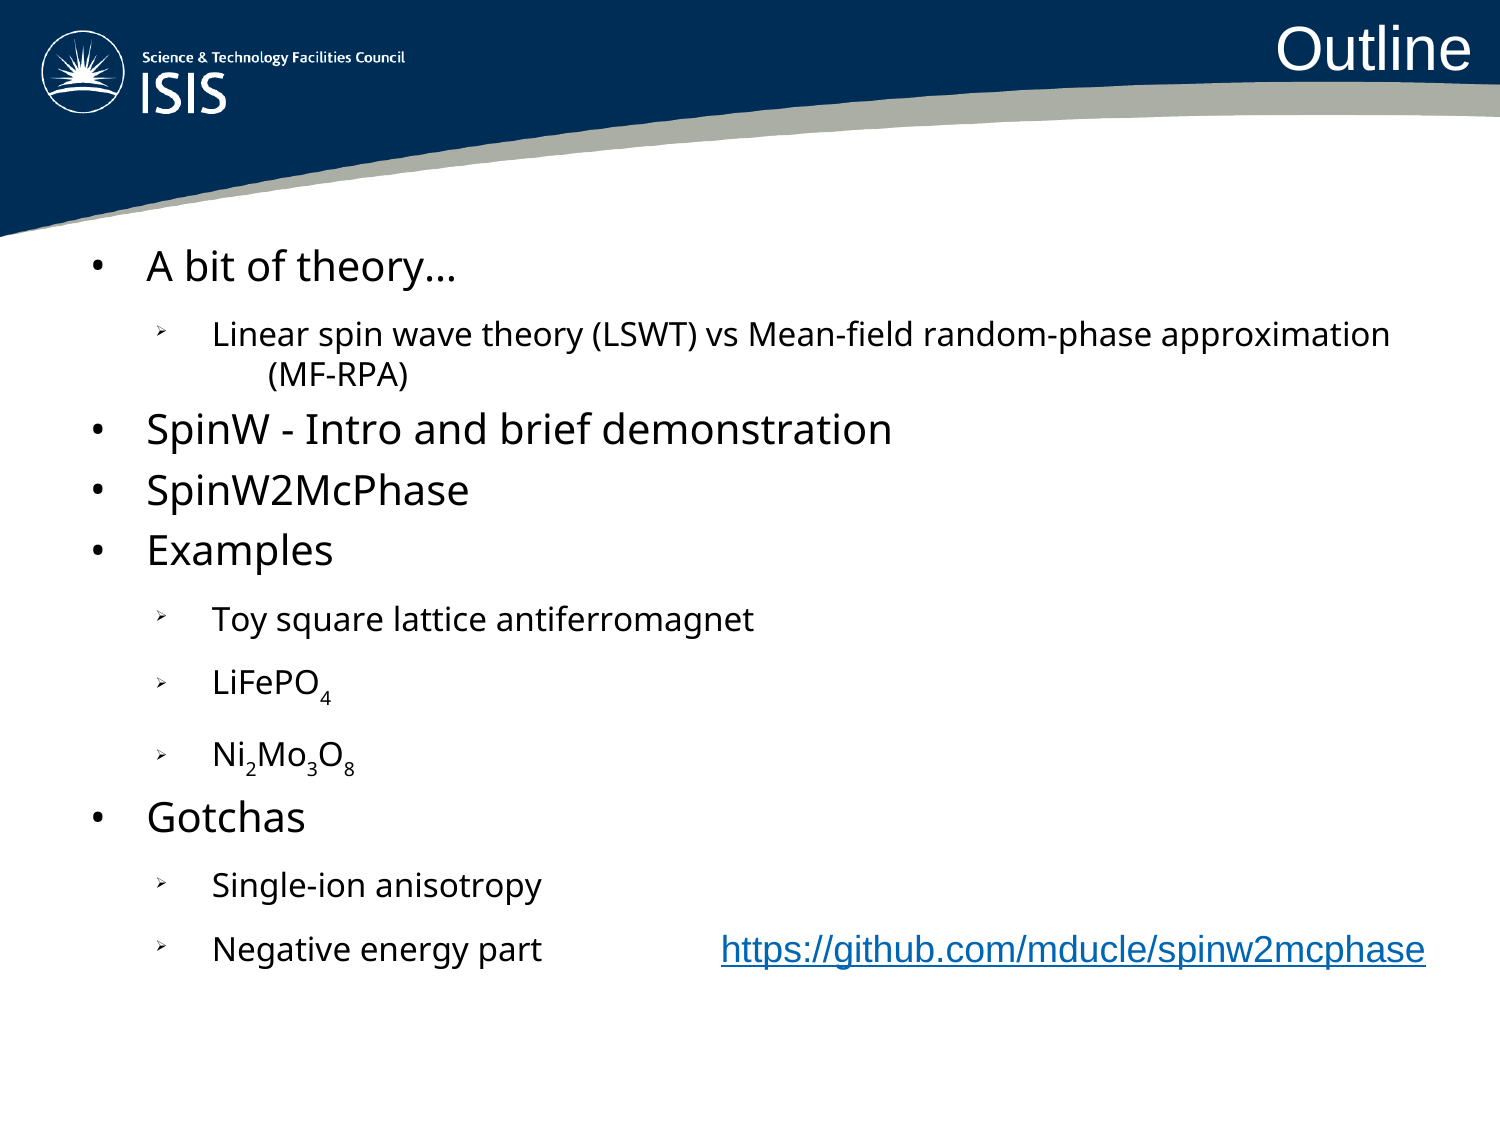

Outline
# A bit of theory…
Linear spin wave theory (LSWT) vs Mean-field random-phase approximation (MF-RPA)
SpinW - Intro and brief demonstration
SpinW2McPhase
Examples
Toy square lattice antiferromagnet
LiFePO4
Ni2Mo3O8
Gotchas
Single-ion anisotropy
Negative energy part
https://github.com/mducle/spinw2mcphase